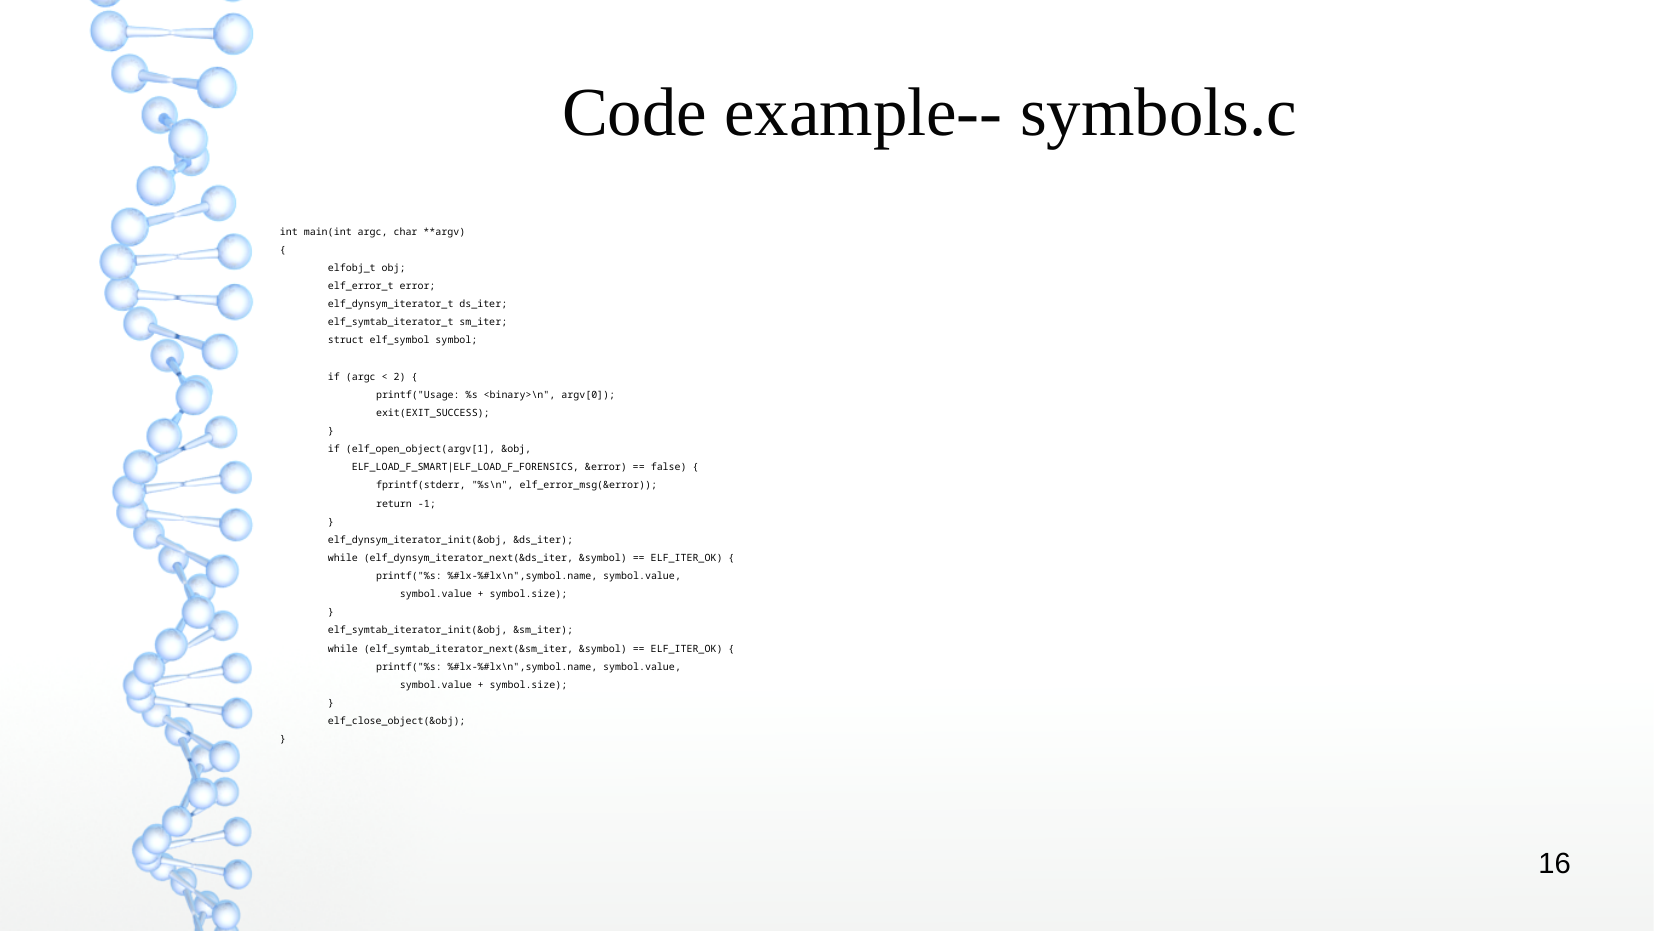

# Code example-- symbols.c
int main(int argc, char **argv)
{
 elfobj_t obj;
 elf_error_t error;
 elf_dynsym_iterator_t ds_iter;
 elf_symtab_iterator_t sm_iter;
 struct elf_symbol symbol;
 if (argc < 2) {
 printf("Usage: %s <binary>\n", argv[0]);
 exit(EXIT_SUCCESS);
 }
 if (elf_open_object(argv[1], &obj,
 ELF_LOAD_F_SMART|ELF_LOAD_F_FORENSICS, &error) == false) {
 fprintf(stderr, "%s\n", elf_error_msg(&error));
 return -1;
 }
 elf_dynsym_iterator_init(&obj, &ds_iter);
 while (elf_dynsym_iterator_next(&ds_iter, &symbol) == ELF_ITER_OK) {
 printf("%s: %#lx-%#lx\n",symbol.name, symbol.value,
 symbol.value + symbol.size);
 }
 elf_symtab_iterator_init(&obj, &sm_iter);
 while (elf_symtab_iterator_next(&sm_iter, &symbol) == ELF_ITER_OK) {
 printf("%s: %#lx-%#lx\n",symbol.name, symbol.value,
 symbol.value + symbol.size);
 }
 elf_close_object(&obj);
}
16